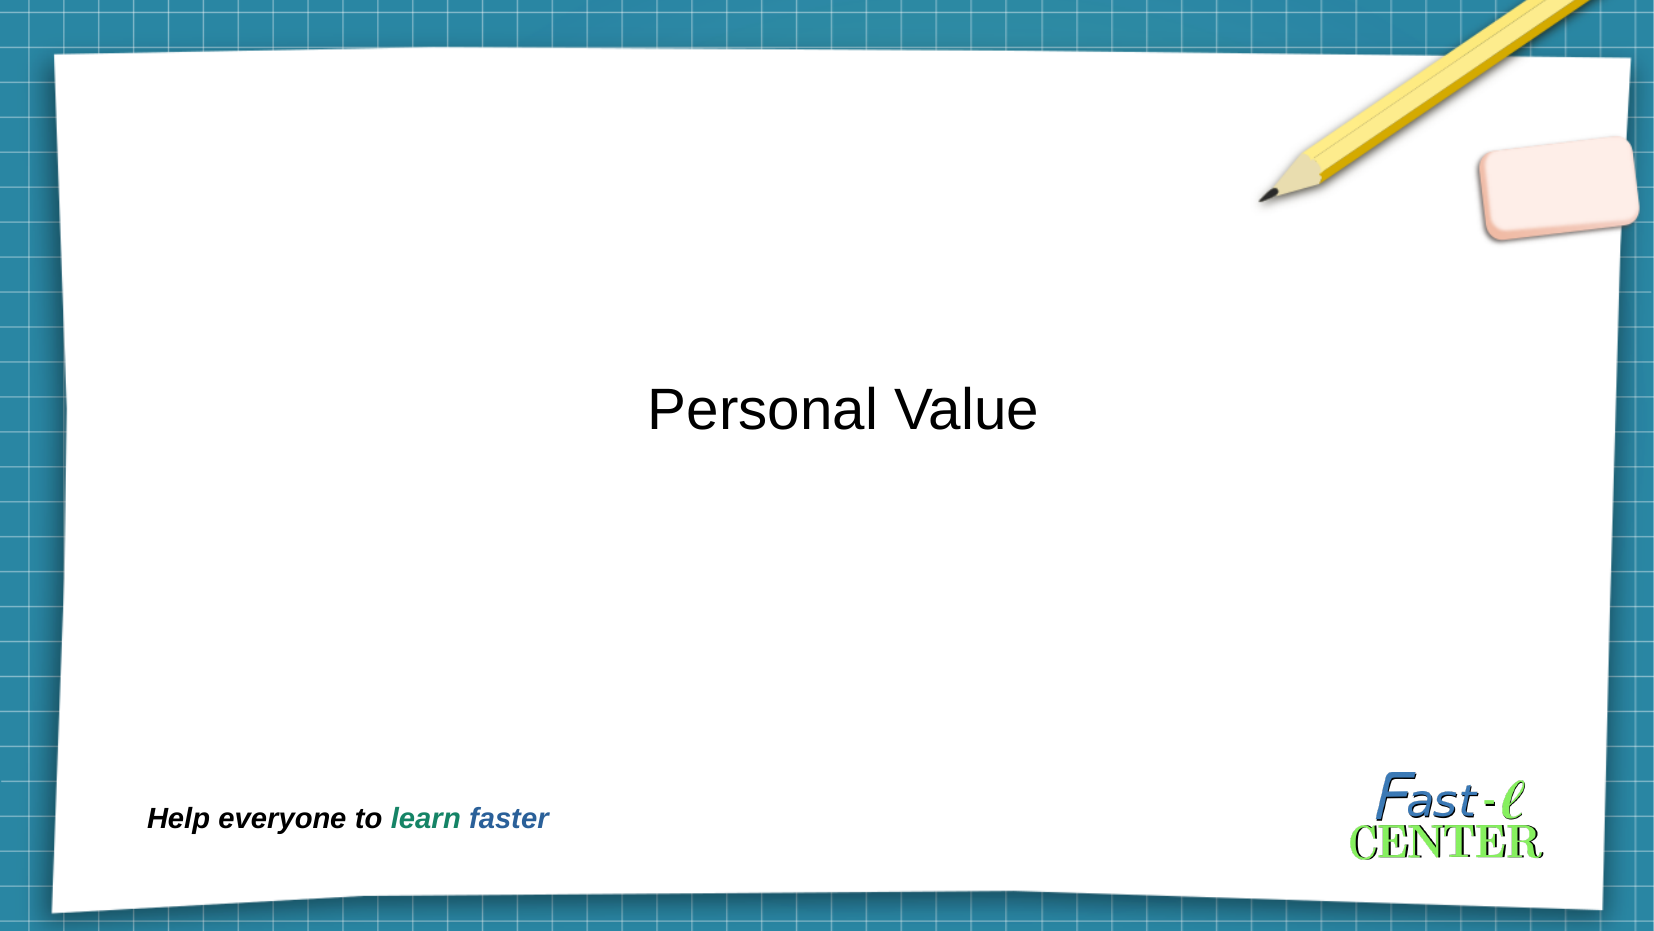

# Personal Value
Help everyone to learn faster